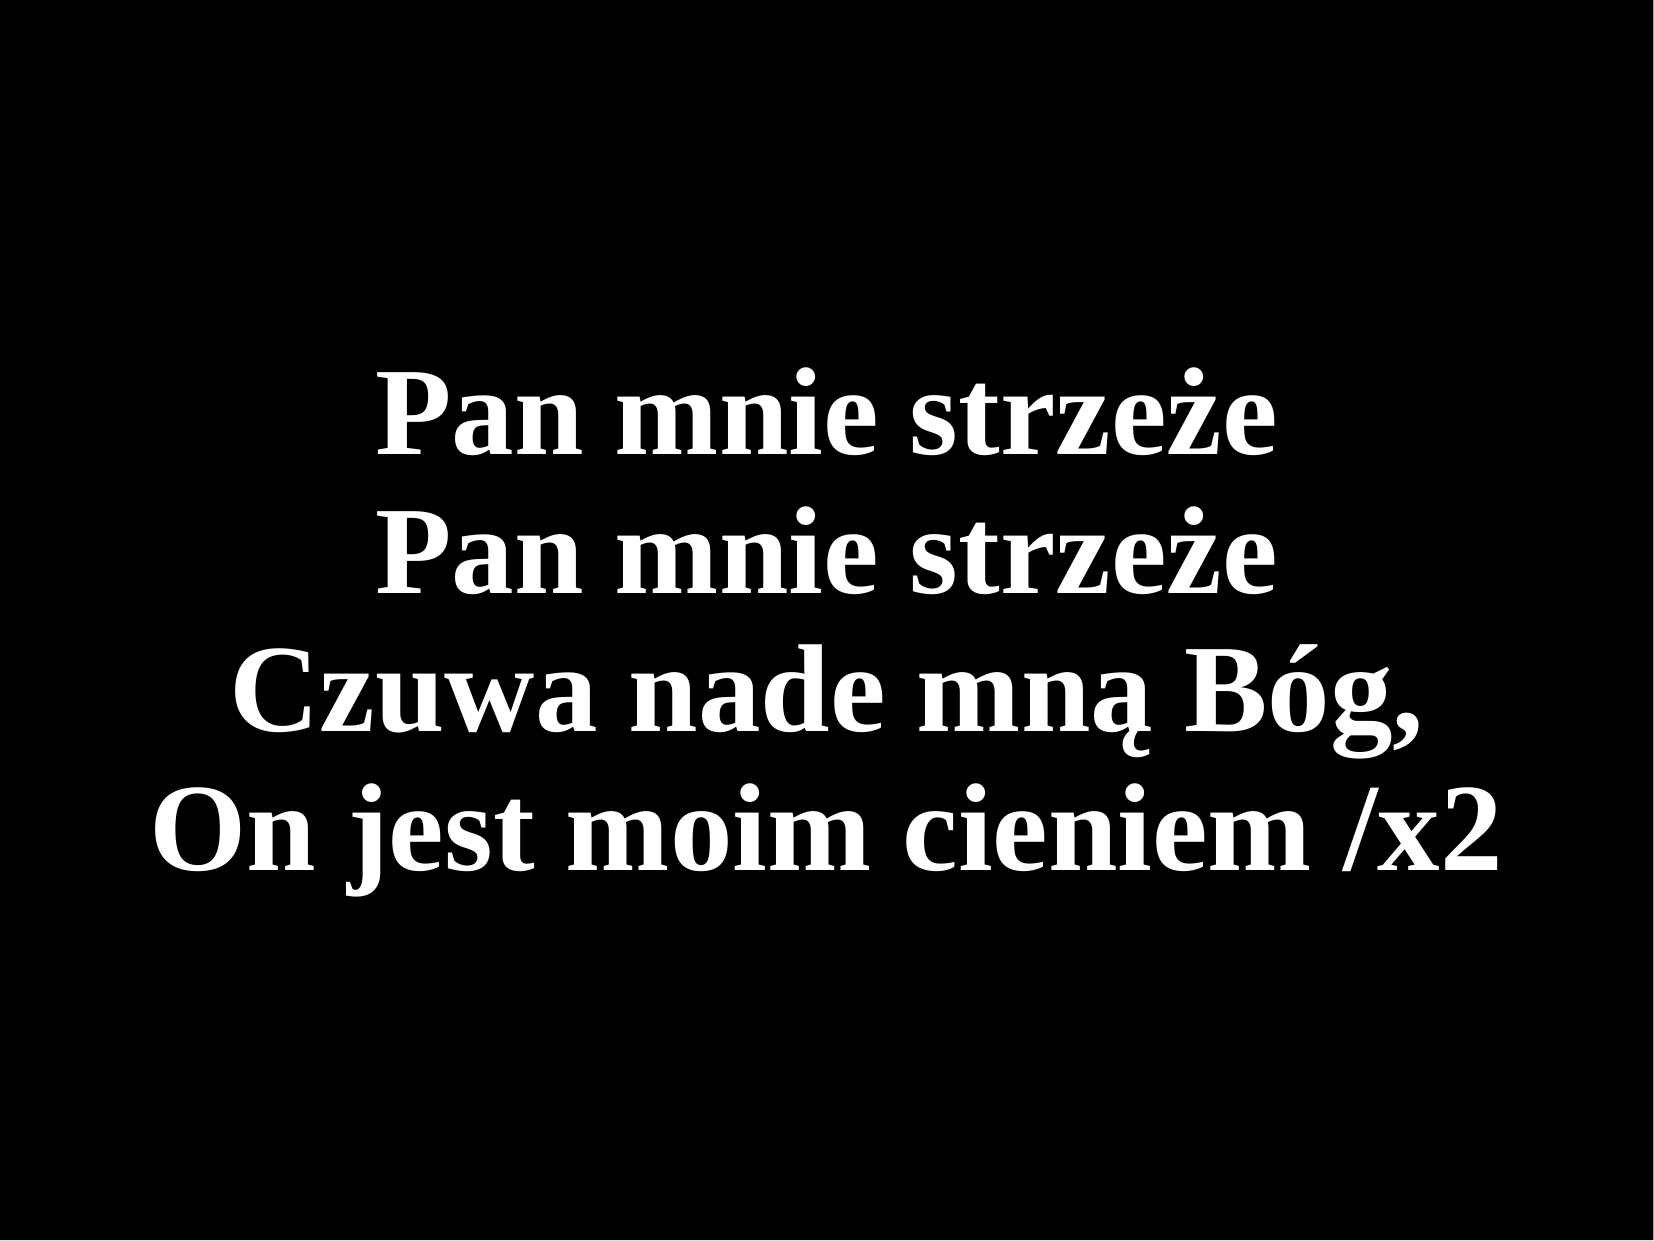

# Pan mnie strzeże Pan mnie strzeże Czuwa nade mną Bóg, On jest moim cieniem /x2